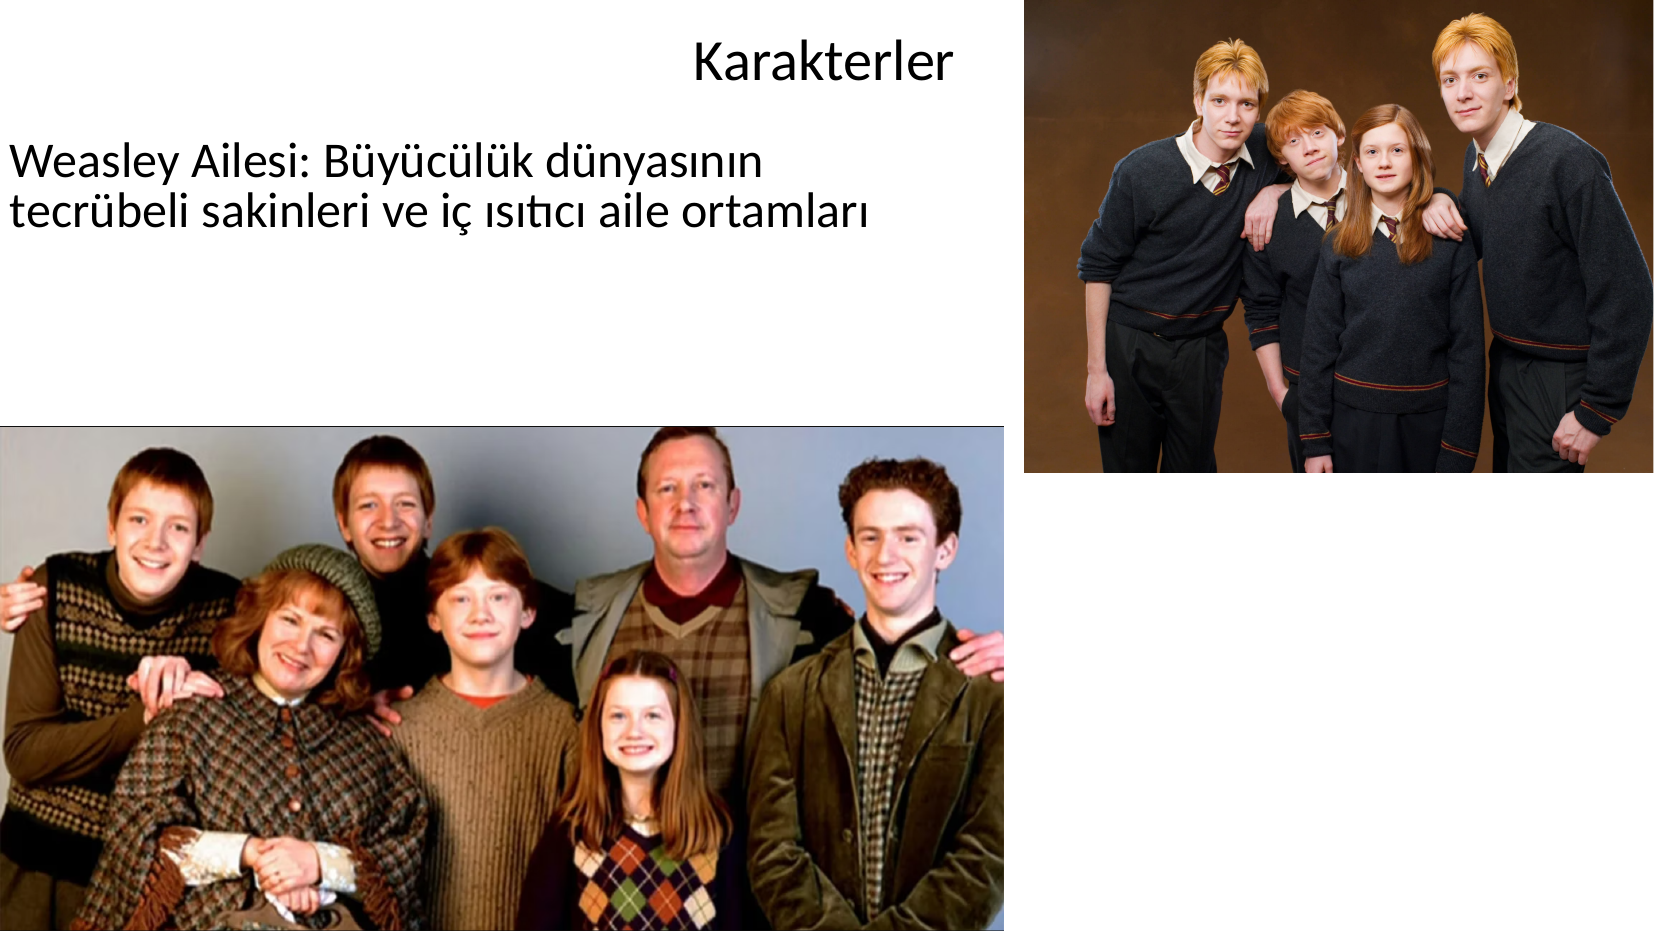

Karakterler
Weasley Ailesi: Büyücülük dünyasının tecrübeli sakinleri ve iç ısıtıcı aile ortamları